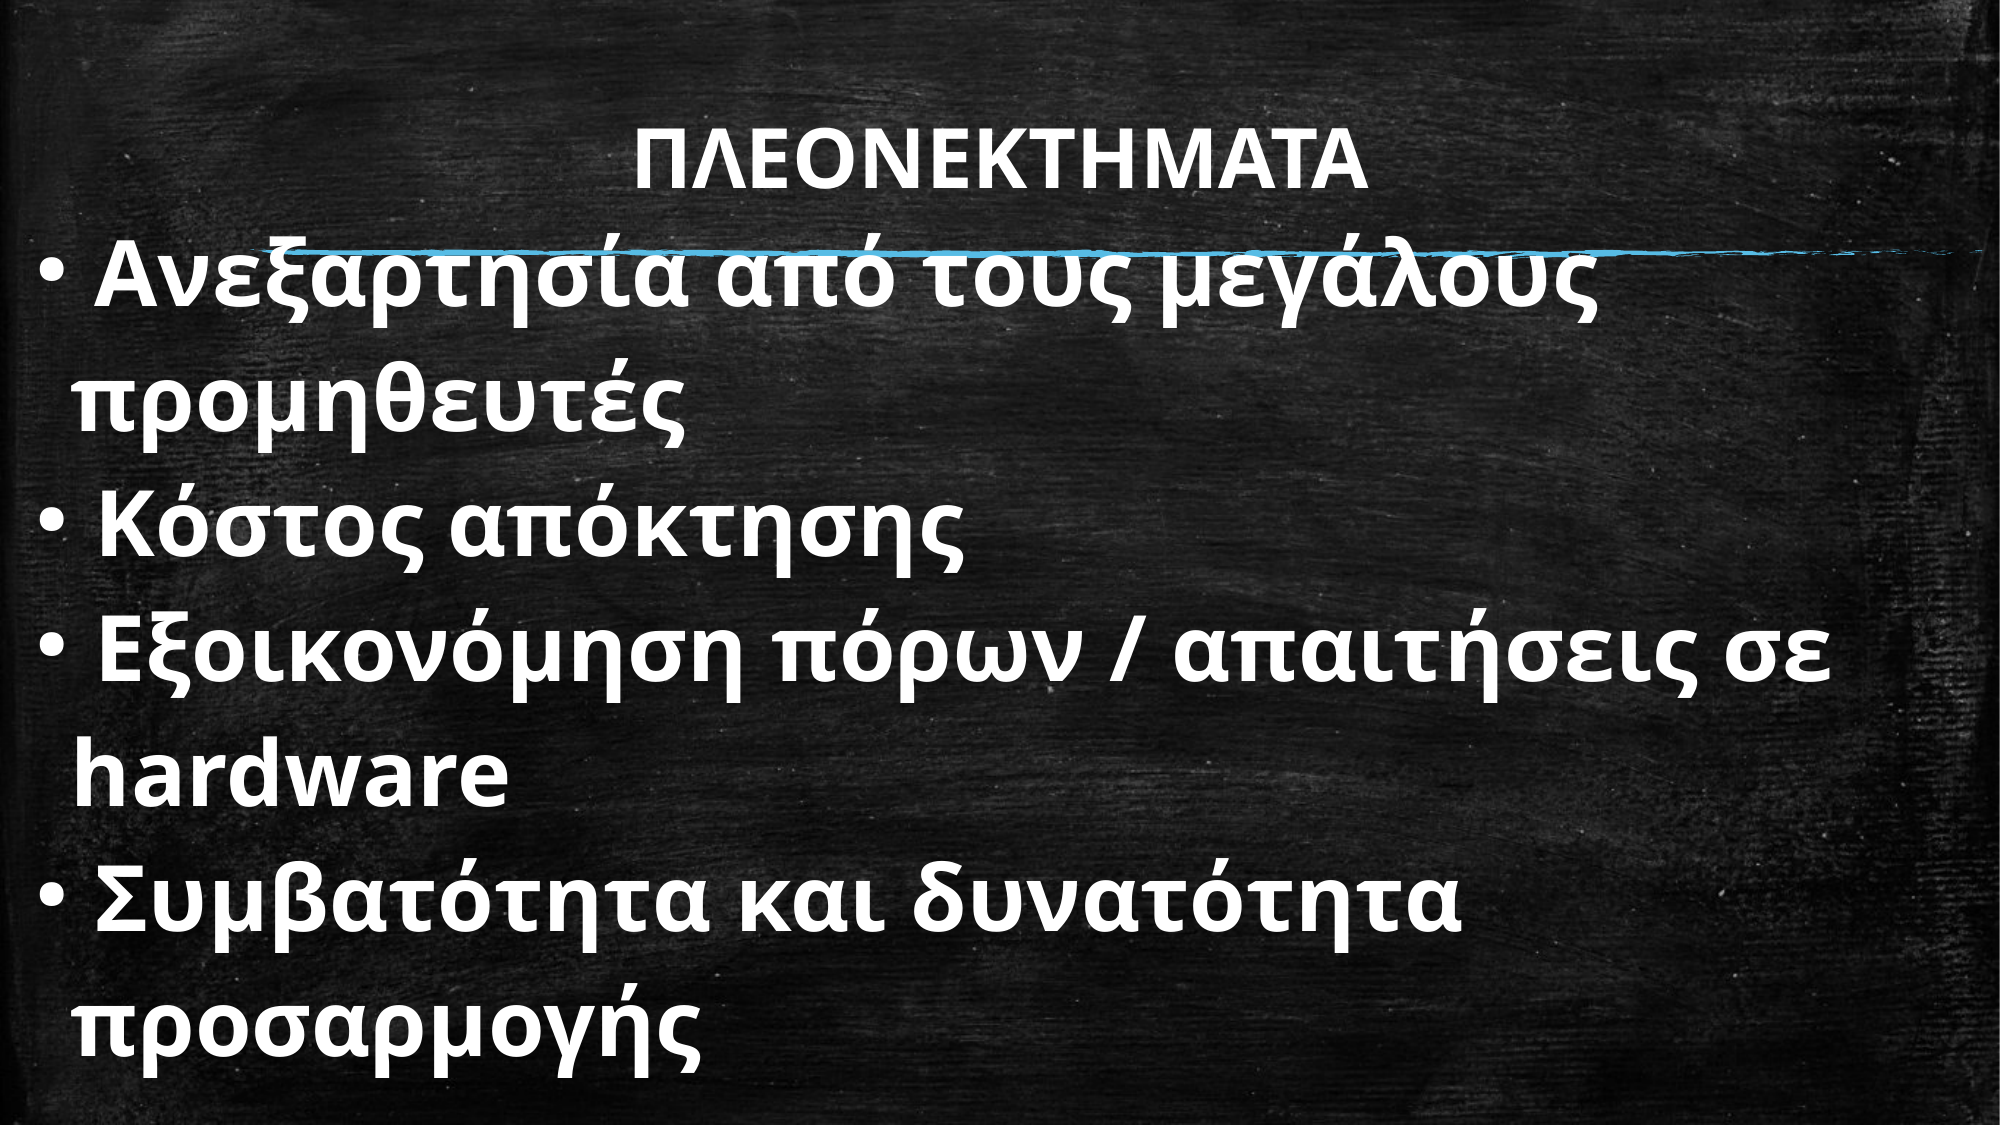

# ΠΛΕΟΝΕΚΤΗΜΑΤΑ
 Ανεξαρτησία από τους μεγάλους προμηθευτές
 Κόστος απόκτησης
 Εξοικονόμηση πόρων / απαιτήσεις σε hardware
 Συμβατότητα και δυνατότητα προσαρμογής